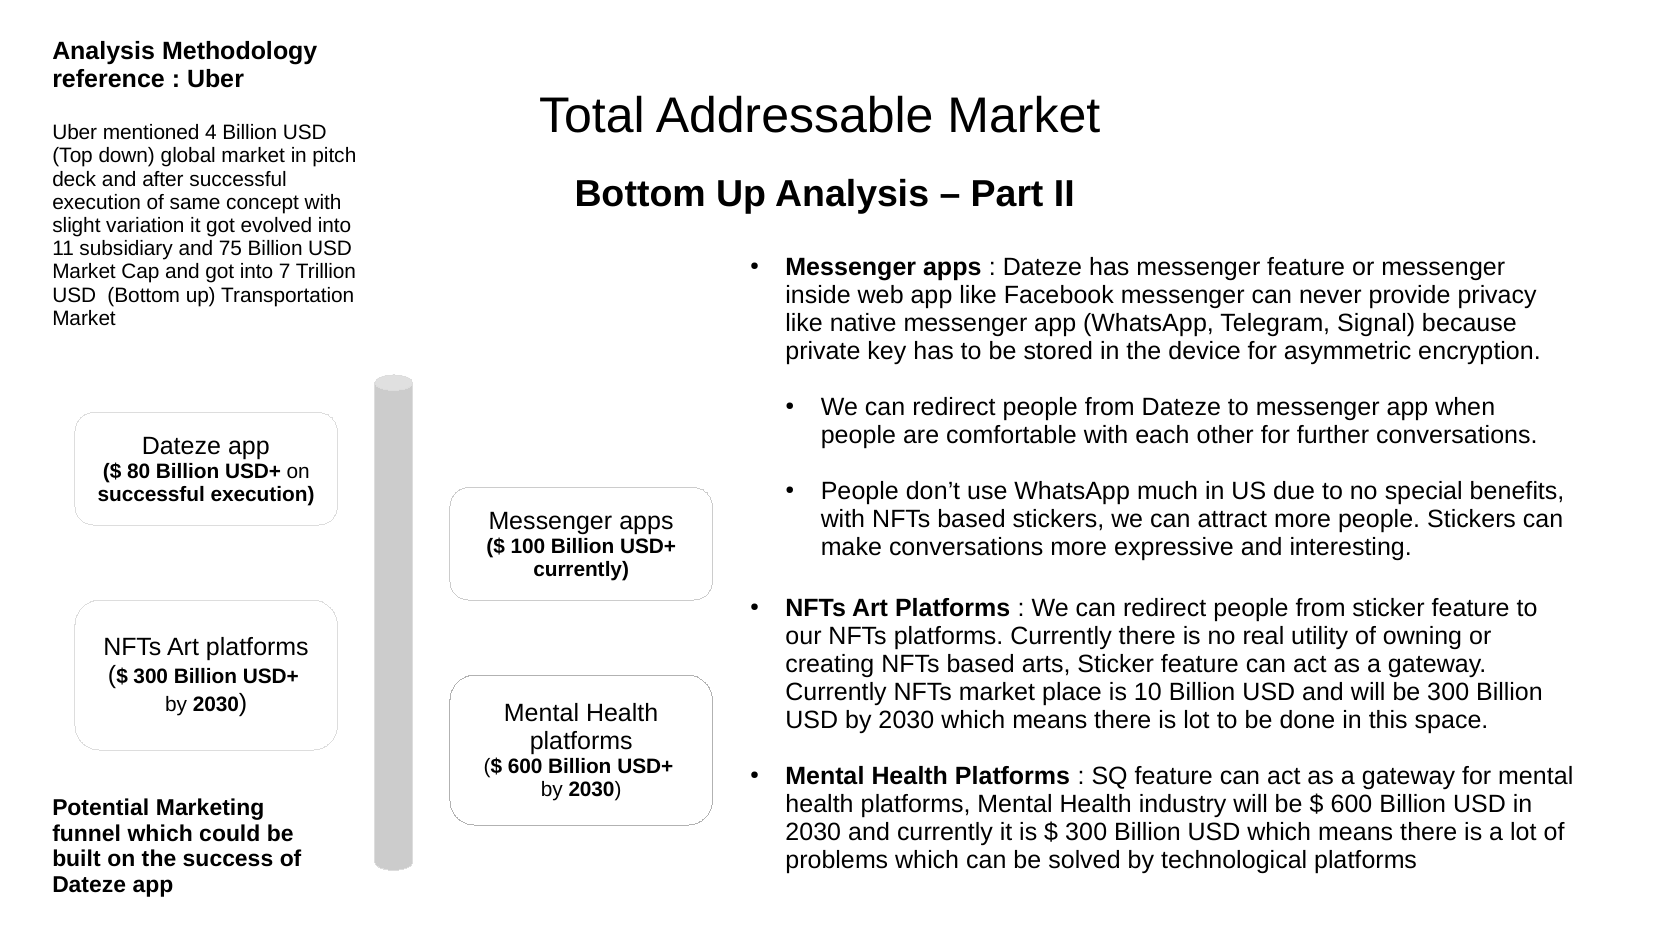

Analysis Methodology
reference : Uber
 Uber mentioned 4 Billion USD (Top down) global market in pitch deck and after successful execution of same concept with slight variation it got evolved into 11 subsidiary and 75 Billion USD Market Cap and got into 7 Trillion USD (Bottom up) Transportation Market
# Total Addressable Market
Bottom Up Analysis – Part II
Messenger apps : Dateze has messenger feature or messenger inside web app like Facebook messenger can never provide privacy like native messenger app (WhatsApp, Telegram, Signal) because private key has to be stored in the device for asymmetric encryption.
We can redirect people from Dateze to messenger app when people are comfortable with each other for further conversations.
People don’t use WhatsApp much in US due to no special benefits, with NFTs based stickers, we can attract more people. Stickers can make conversations more expressive and interesting.
NFTs Art Platforms : We can redirect people from sticker feature to our NFTs platforms. Currently there is no real utility of owning or creating NFTs based arts, Sticker feature can act as a gateway. Currently NFTs market place is 10 Billion USD and will be 300 Billion USD by 2030 which means there is lot to be done in this space.
Mental Health Platforms : SQ feature can act as a gateway for mental health platforms, Mental Health industry will be $ 600 Billion USD in 2030 and currently it is $ 300 Billion USD which means there is a lot of problems which can be solved by technological platforms
Dateze app
($ 80 Billion USD+ on successful execution)
NFTs Art platforms
($ 300 Billion USD+
by 2030)
Messenger apps
($ 100 Billion USD+ currently)
Mental Health platforms
($ 600 Billion USD+
by 2030)
Potential Marketing funnel which could be built on the success of Dateze app